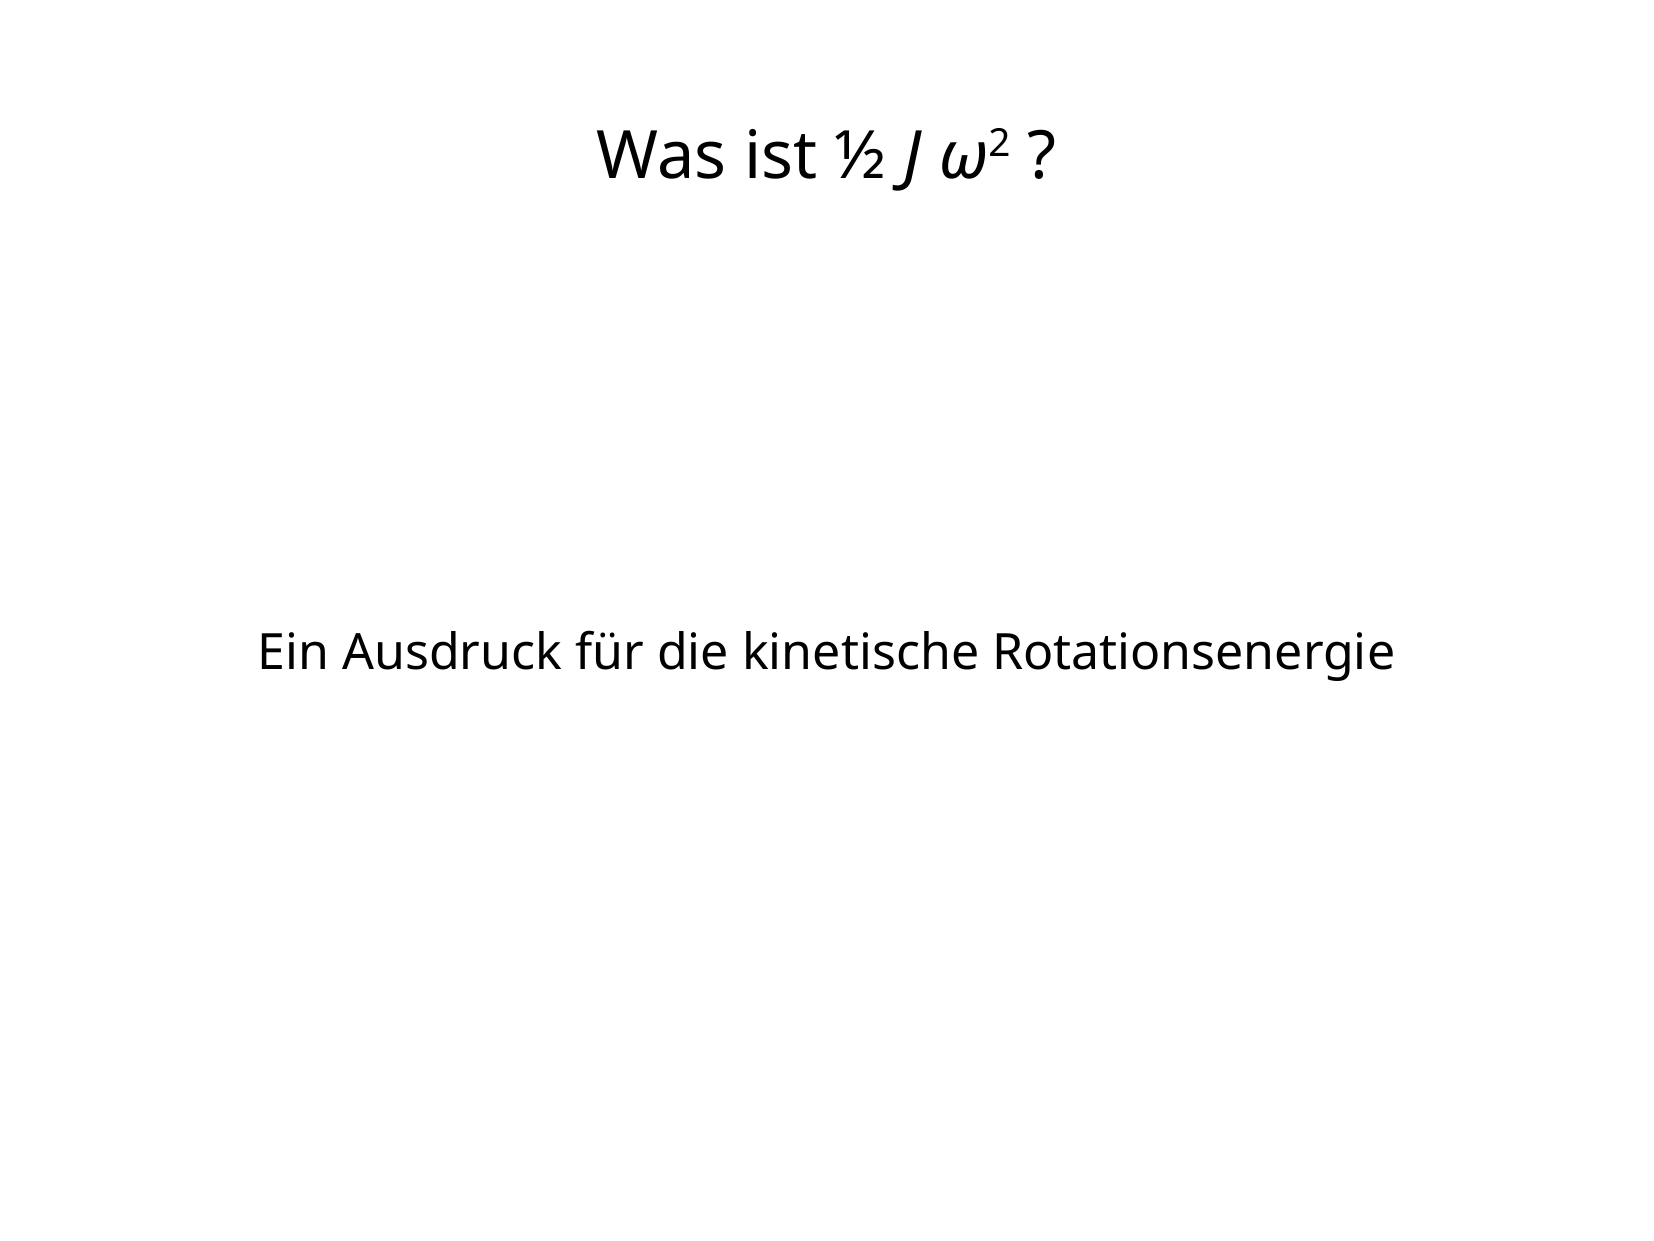

# Was ist ½ J ω2 ?
Ein Ausdruck für die kinetische Rotationsenergie